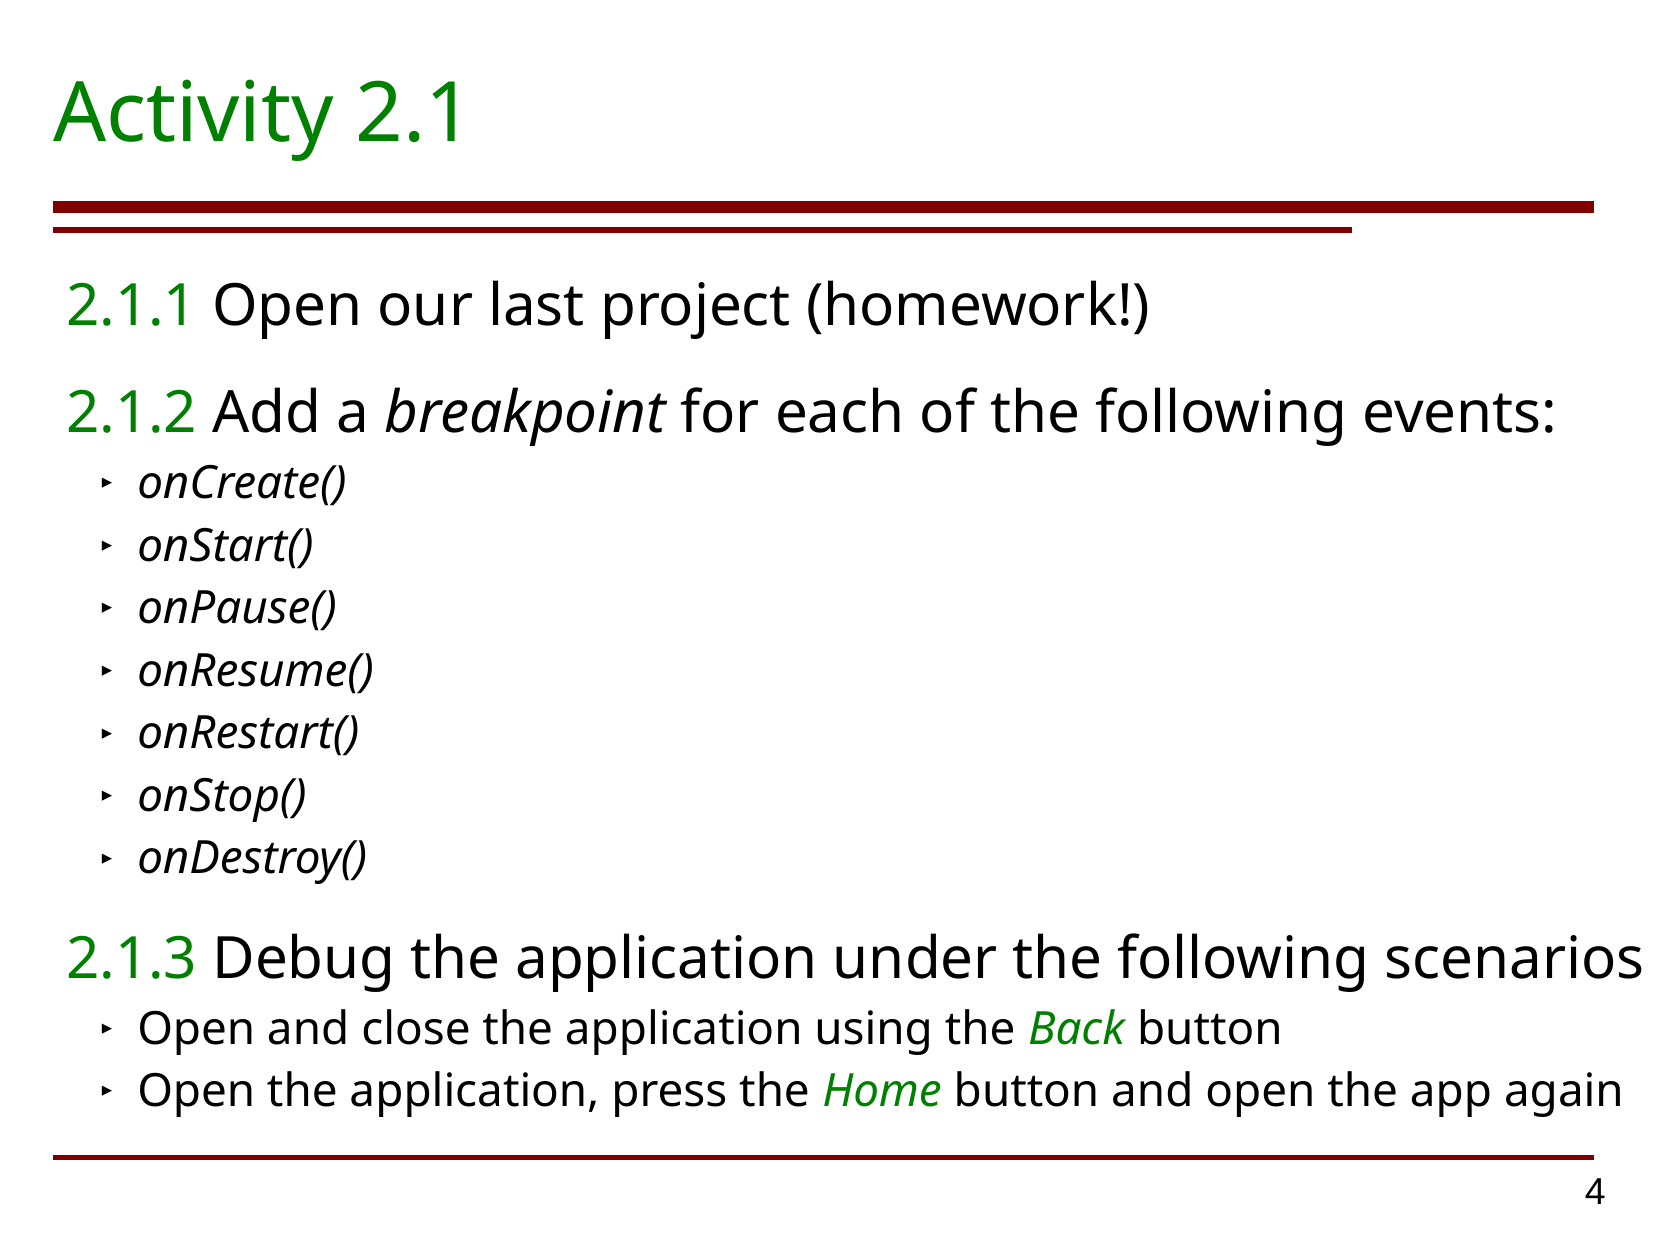

# Activity 2.1
2.1.1 Open our last project (homework!)
2.1.2 Add a breakpoint for each of the following events:
onCreate()
onStart()
onPause()
onResume()
onRestart()
onStop()
onDestroy()
2.1.3 Debug the application under the following scenarios
Open and close the application using the Back button
Open the application, press the Home button and open the app again